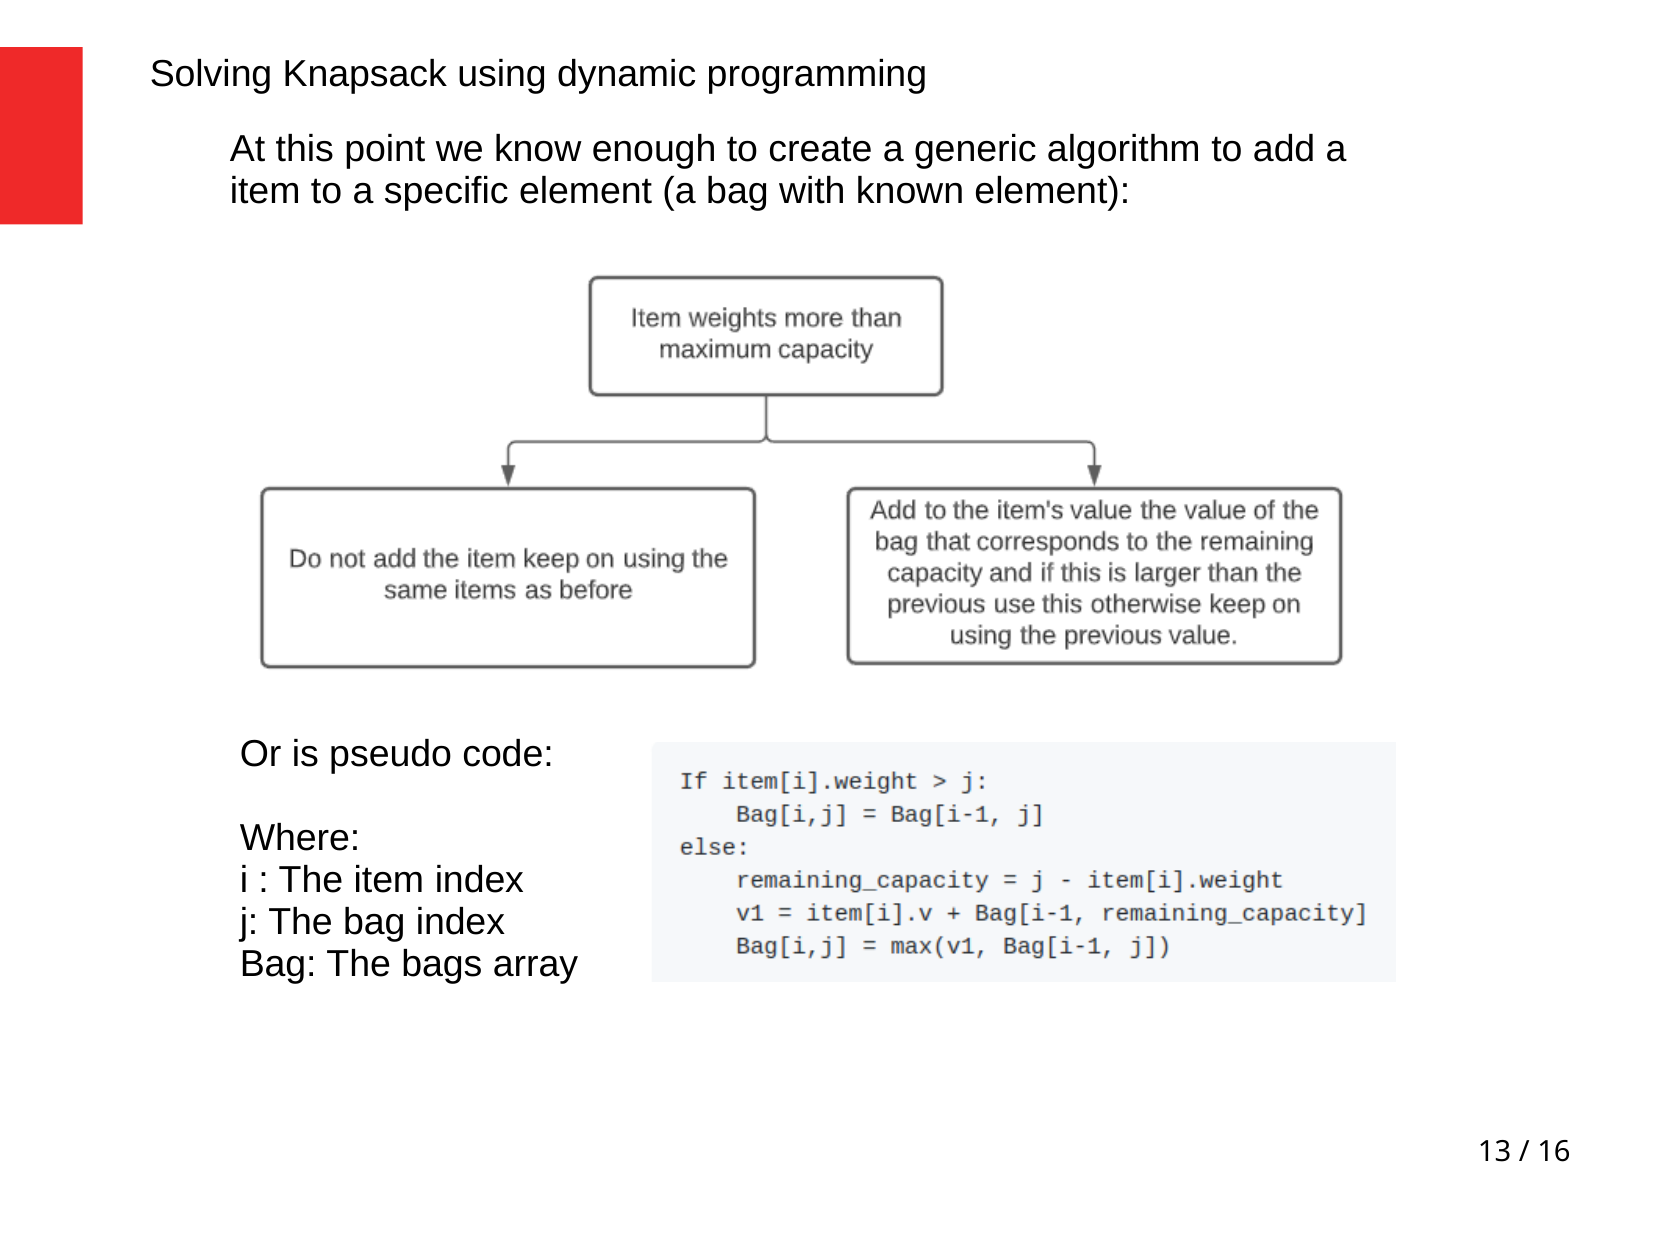

Solving Knapsack using dynamic programming
At this point we know enough to create a generic algorithm to add a item to a specific element (a bag with known element):
Or is pseudo code:
Where:
i : The item index
j: The bag index
Bag: The bags array
13